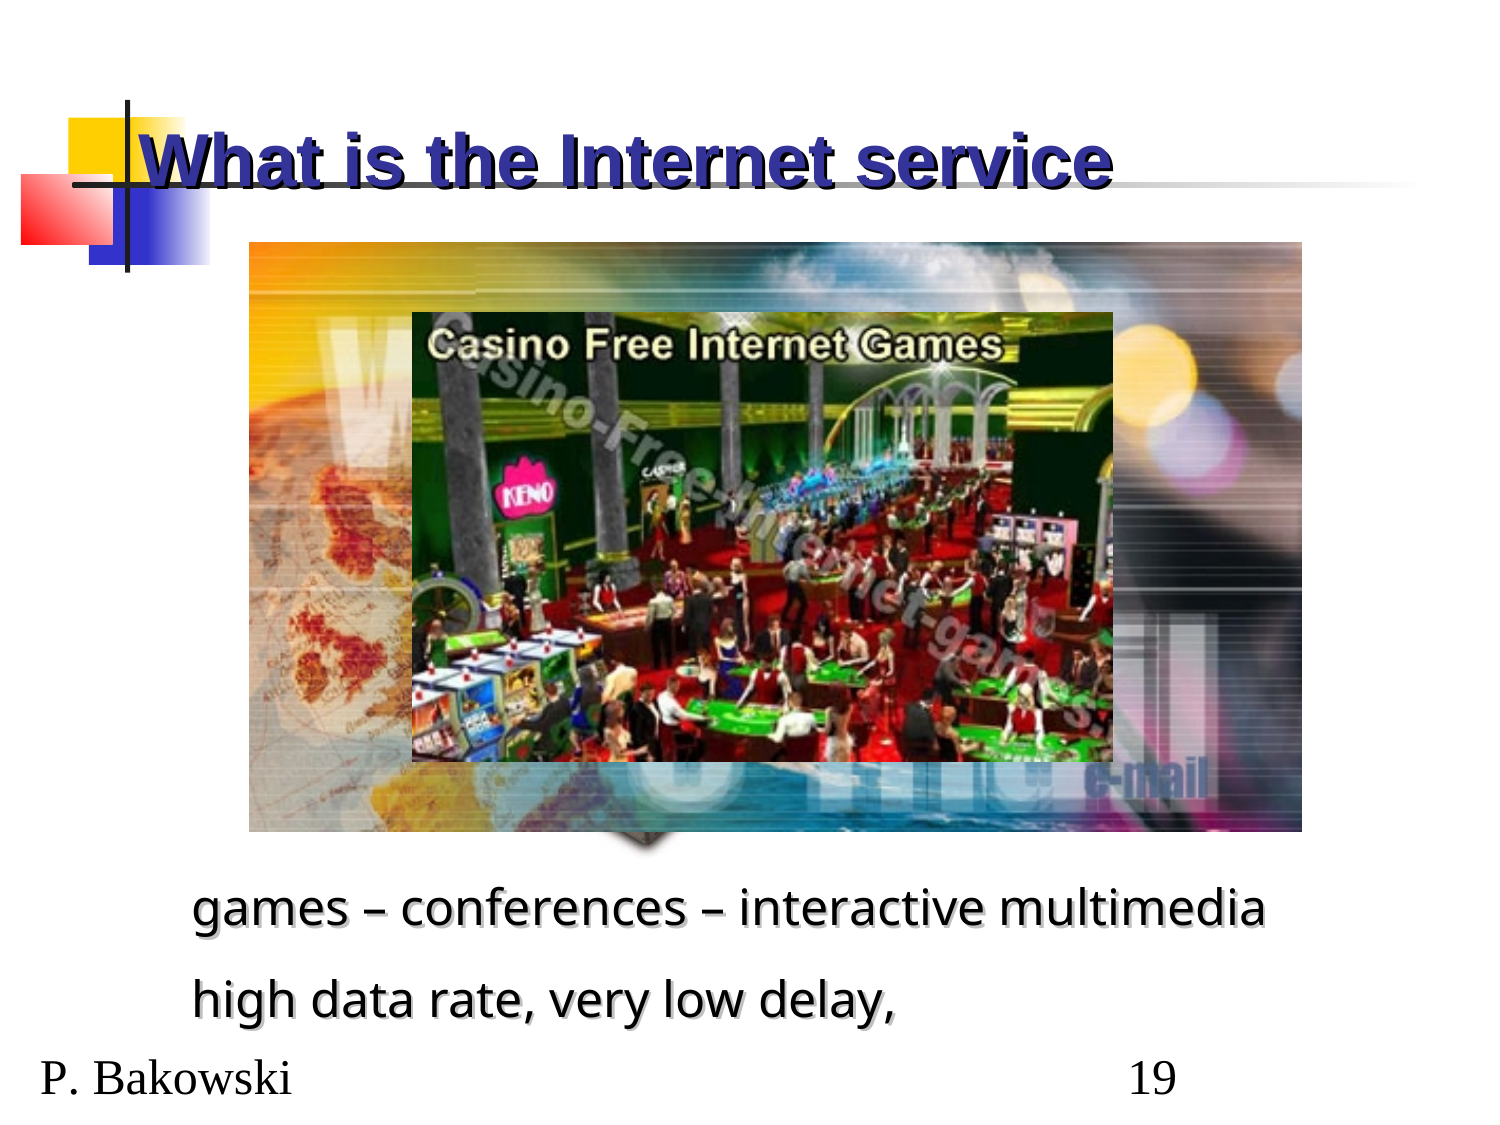

# What is the Internet service
games – conferences – interactive multimedia
high data rate, very low delay,
P.Bakowski
19